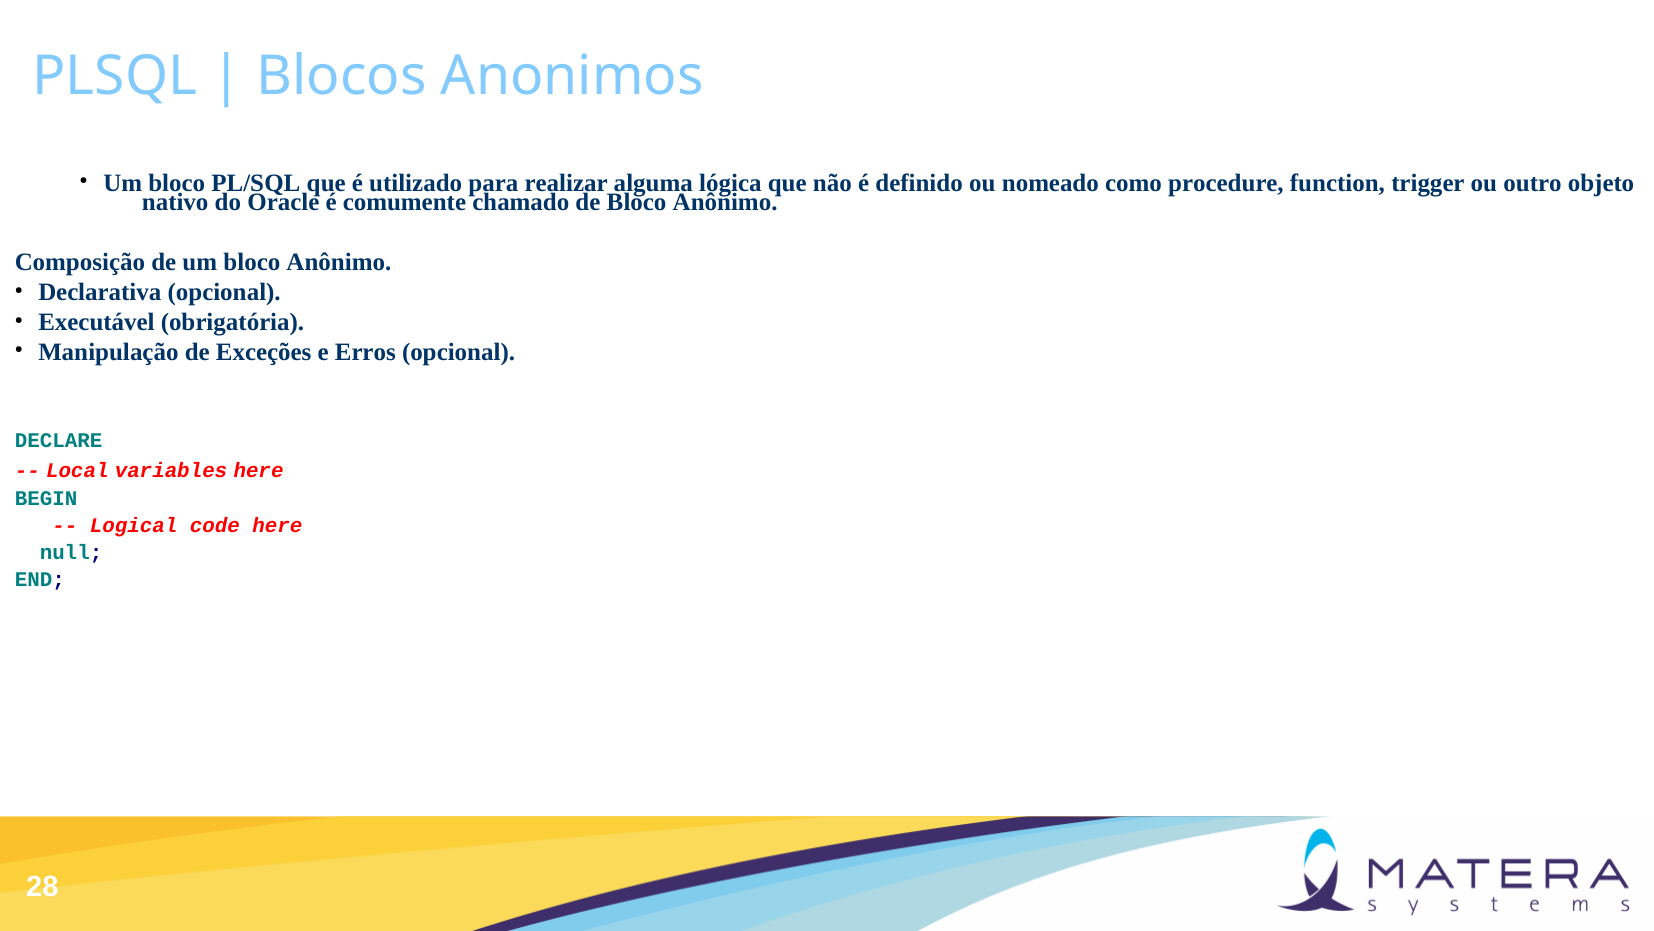

# PLSQL | Blocos Anonimos
Um bloco PL/SQL que é utilizado para realizar alguma lógica que não é definido ou nomeado como procedure, function, trigger ou outro objeto nativo do Oracle é comumente chamado de Bloco Anônimo.
Composição de um bloco Anônimo.
Declarativa (opcional).
Executável (obrigatória).
Manipulação de Exceções e Erros (opcional).
DECLARE
-- Local variables here
BEGIN
 -- Logical code here
 null;
END;